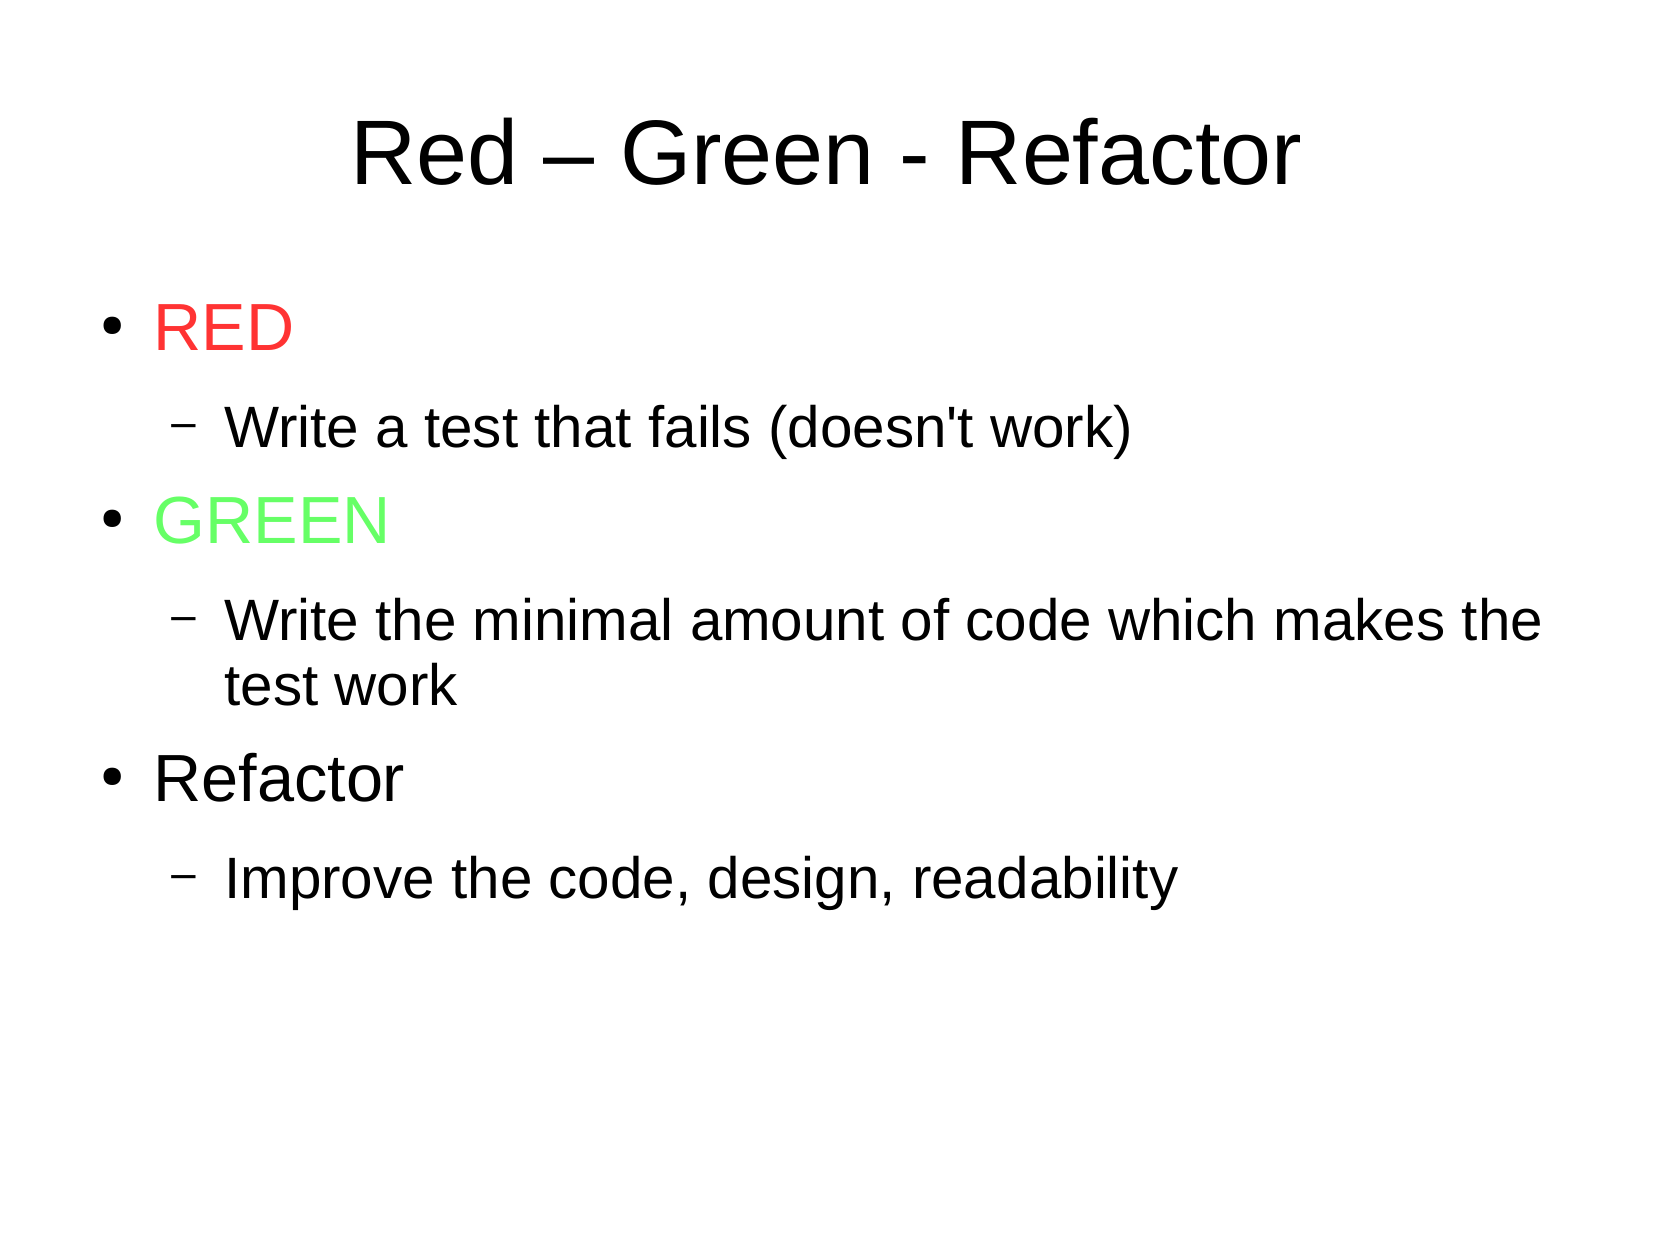

# Red – Green - Refactor
RED
Write a test that fails (doesn't work)
GREEN
Write the minimal amount of code which makes the test work
Refactor
Improve the code, design, readability